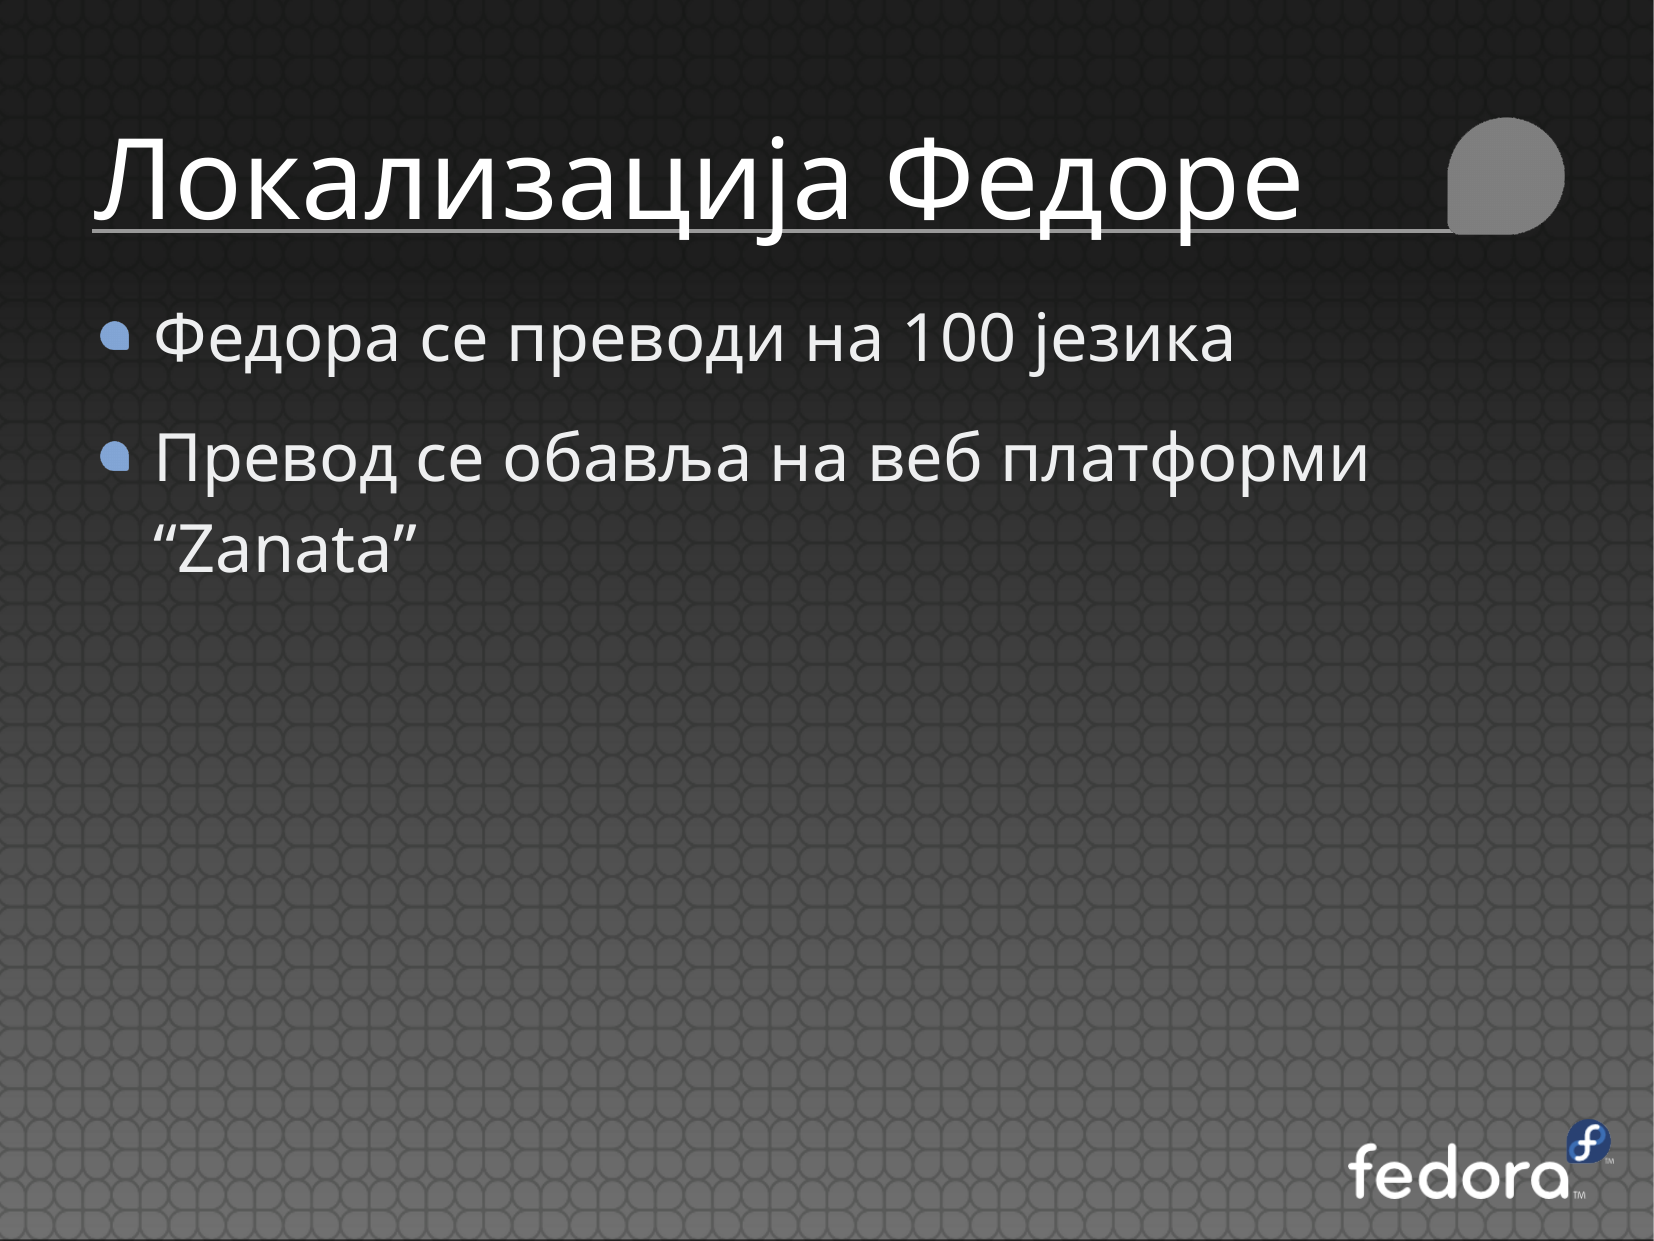

Локализација Федоре
# Федора се преводи на 100 језика
Превод се обавља на веб платформи “Zanata”